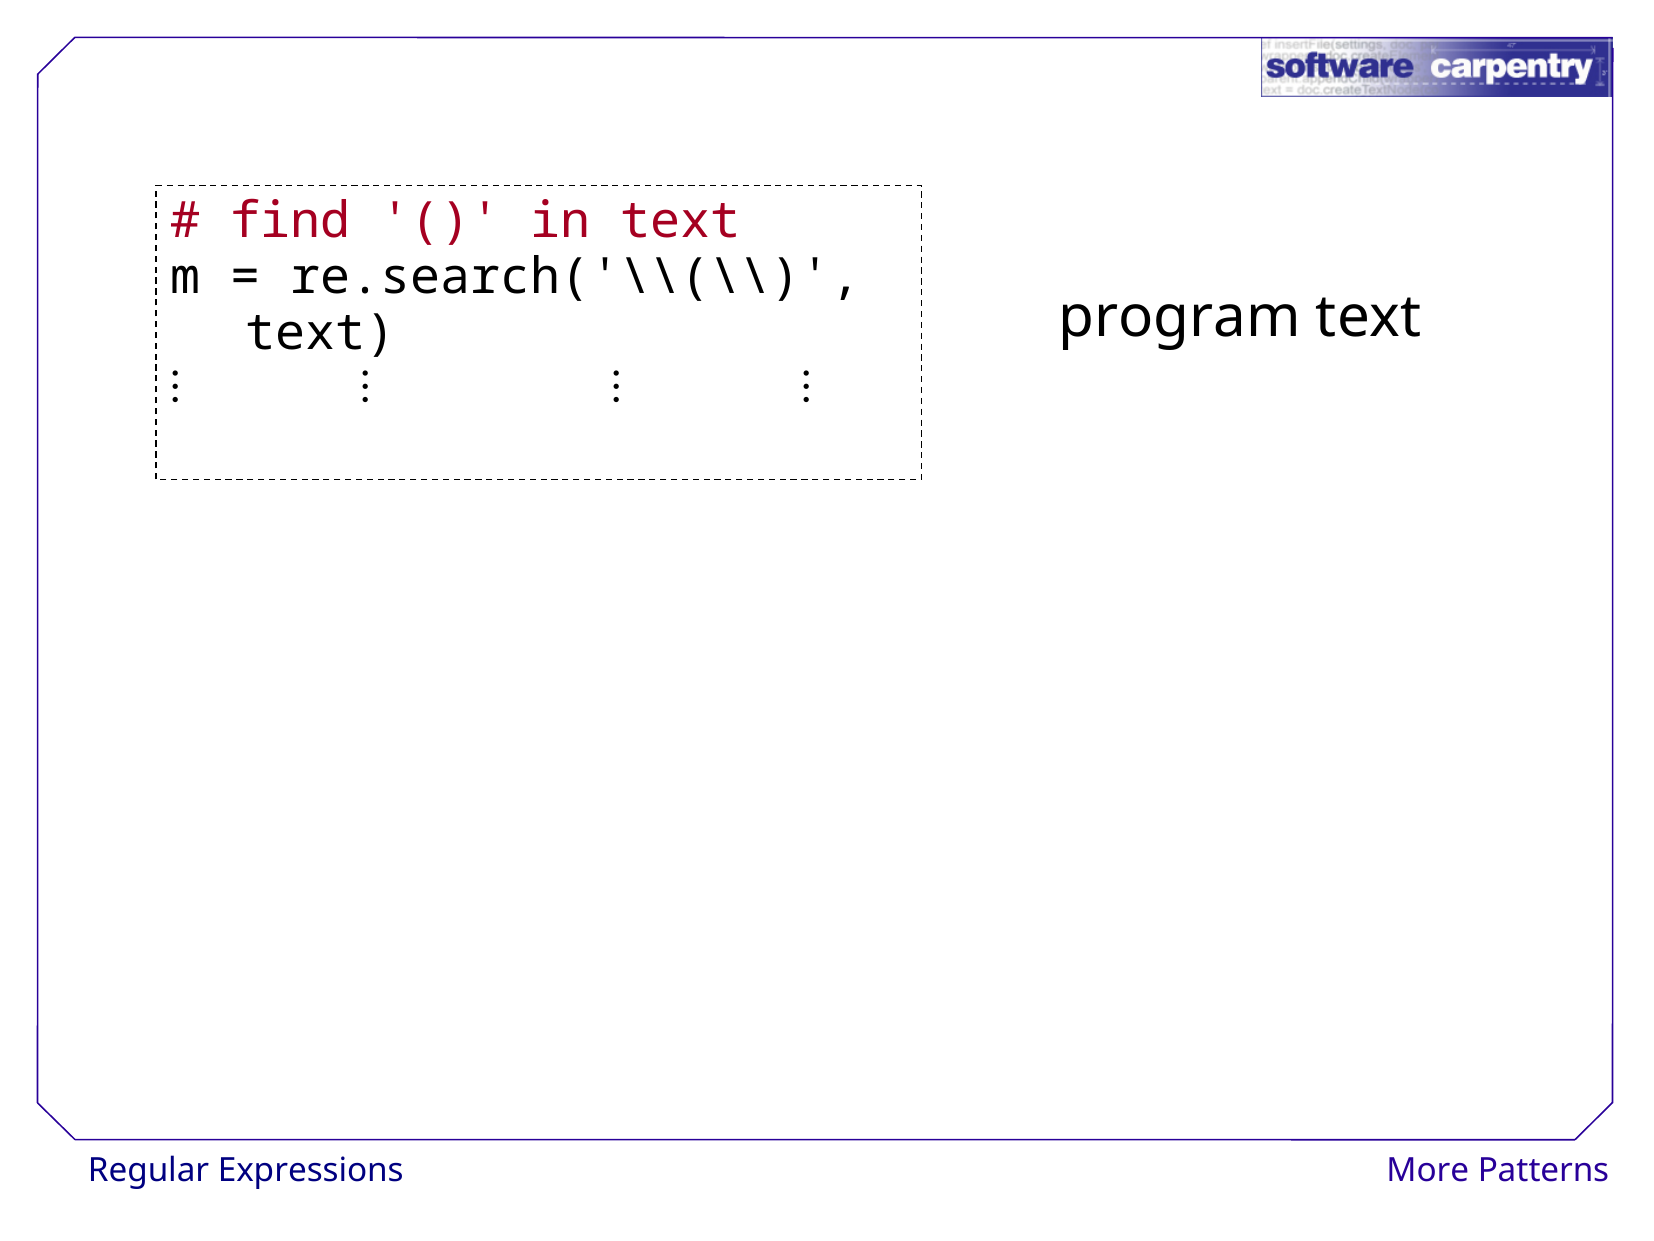

# find '()' in text
m = re.search('\\(\\)', text)
⋮ ⋮ ⋮ ⋮
program text